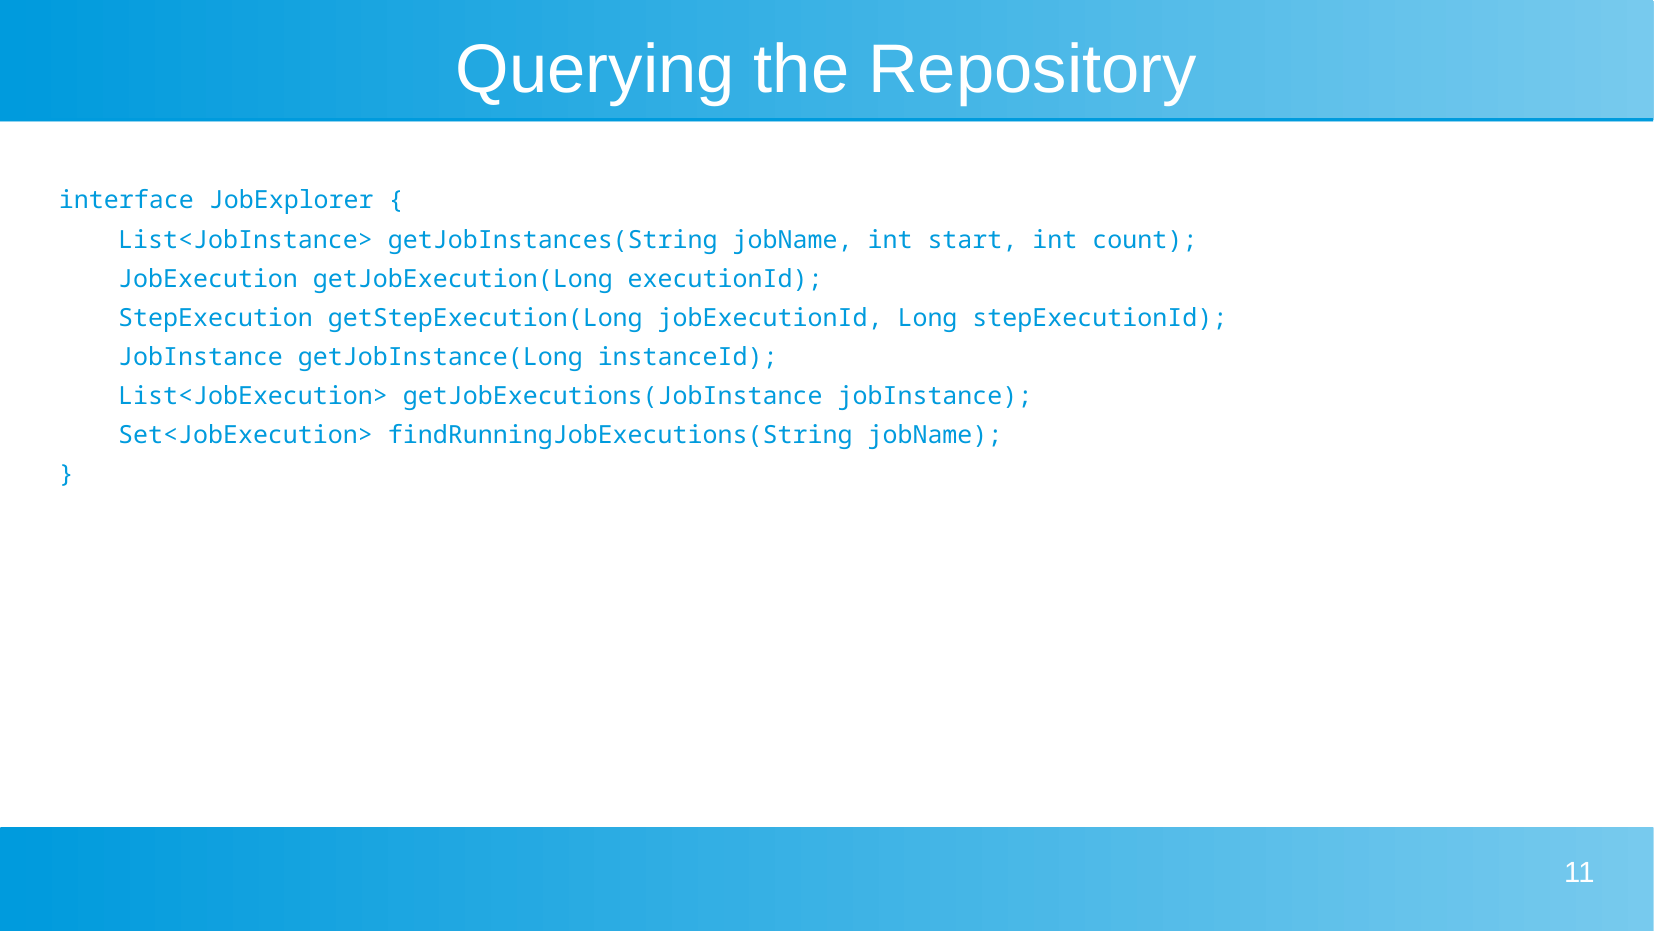

# Querying the Repository
interface JobExplorer {
List<JobInstance> getJobInstances(String jobName, int start, int count);
JobExecution getJobExecution(Long executionId);
StepExecution getStepExecution(Long jobExecutionId, Long stepExecutionId);
JobInstance getJobInstance(Long instanceId);
List<JobExecution> getJobExecutions(JobInstance jobInstance);
Set<JobExecution> findRunningJobExecutions(String jobName);
}
11